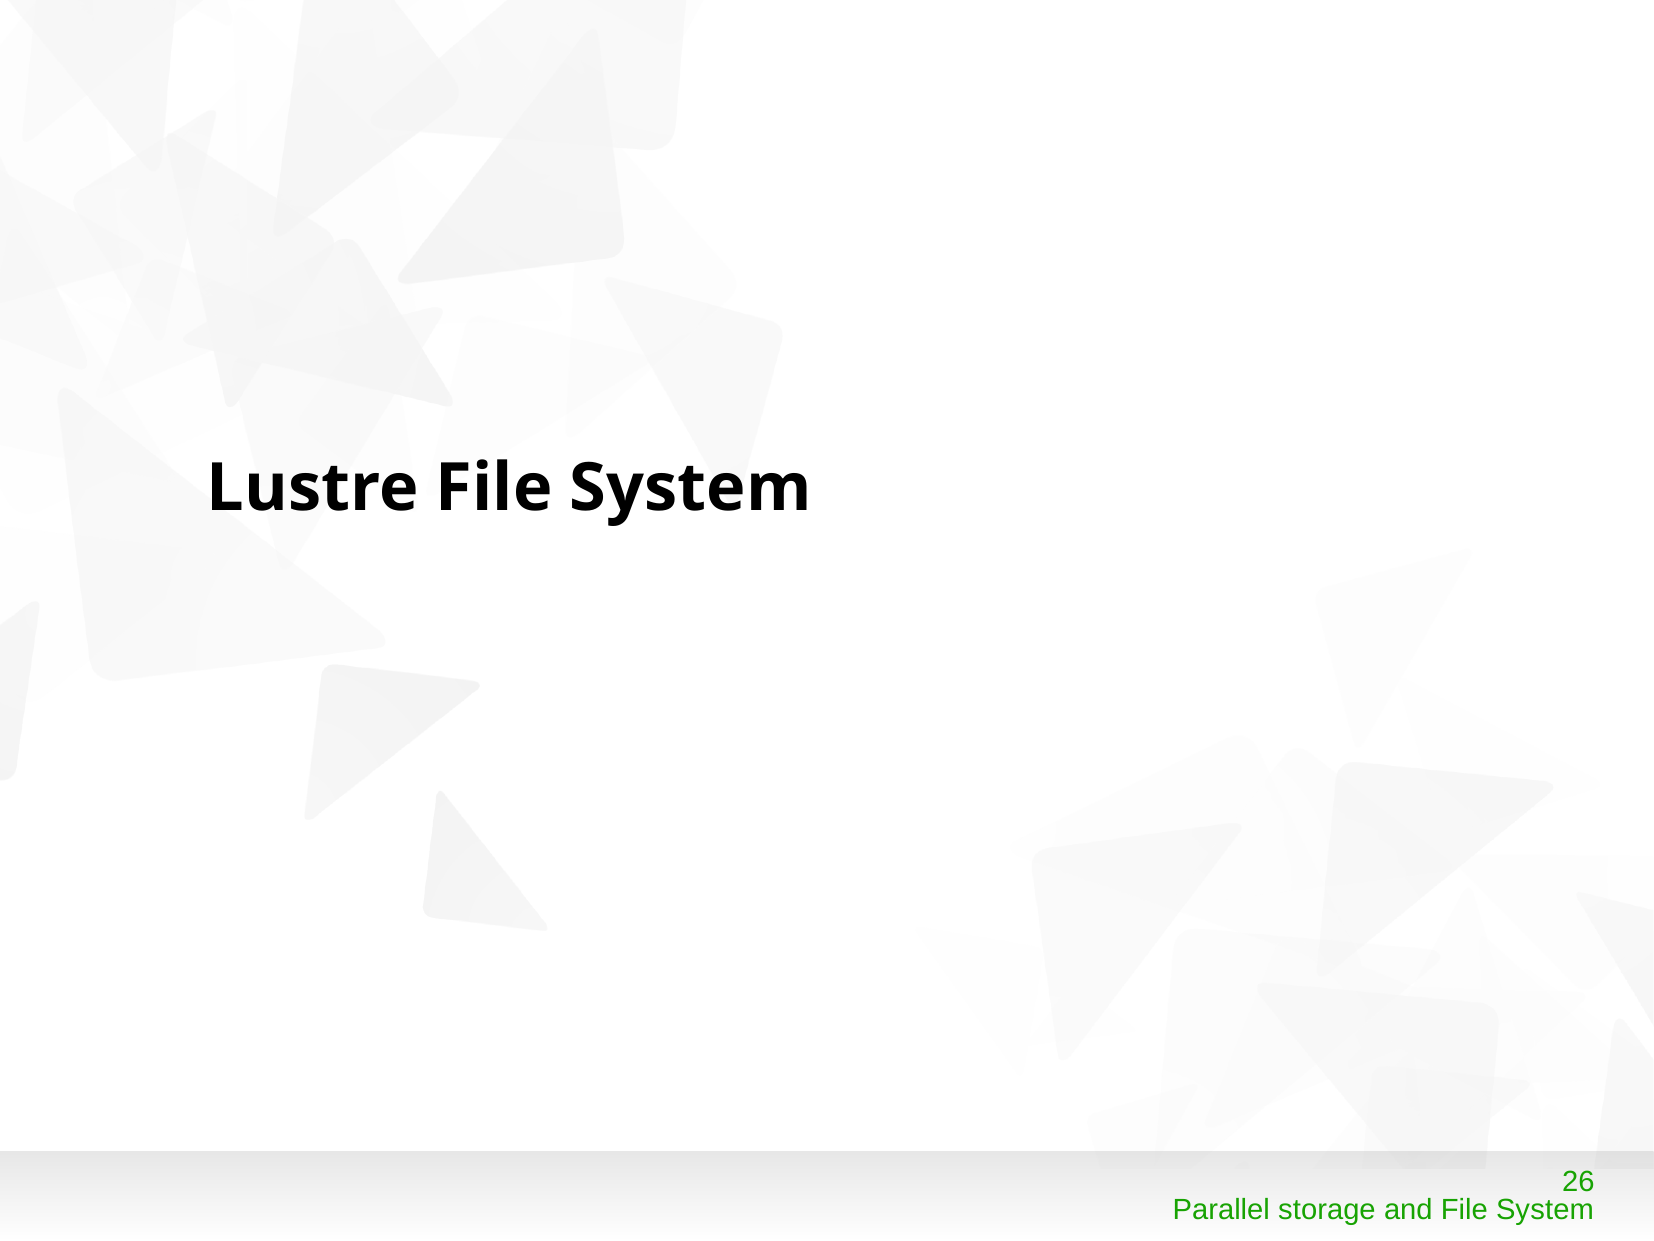

# Lustre File System
26
Parallel storage and File System